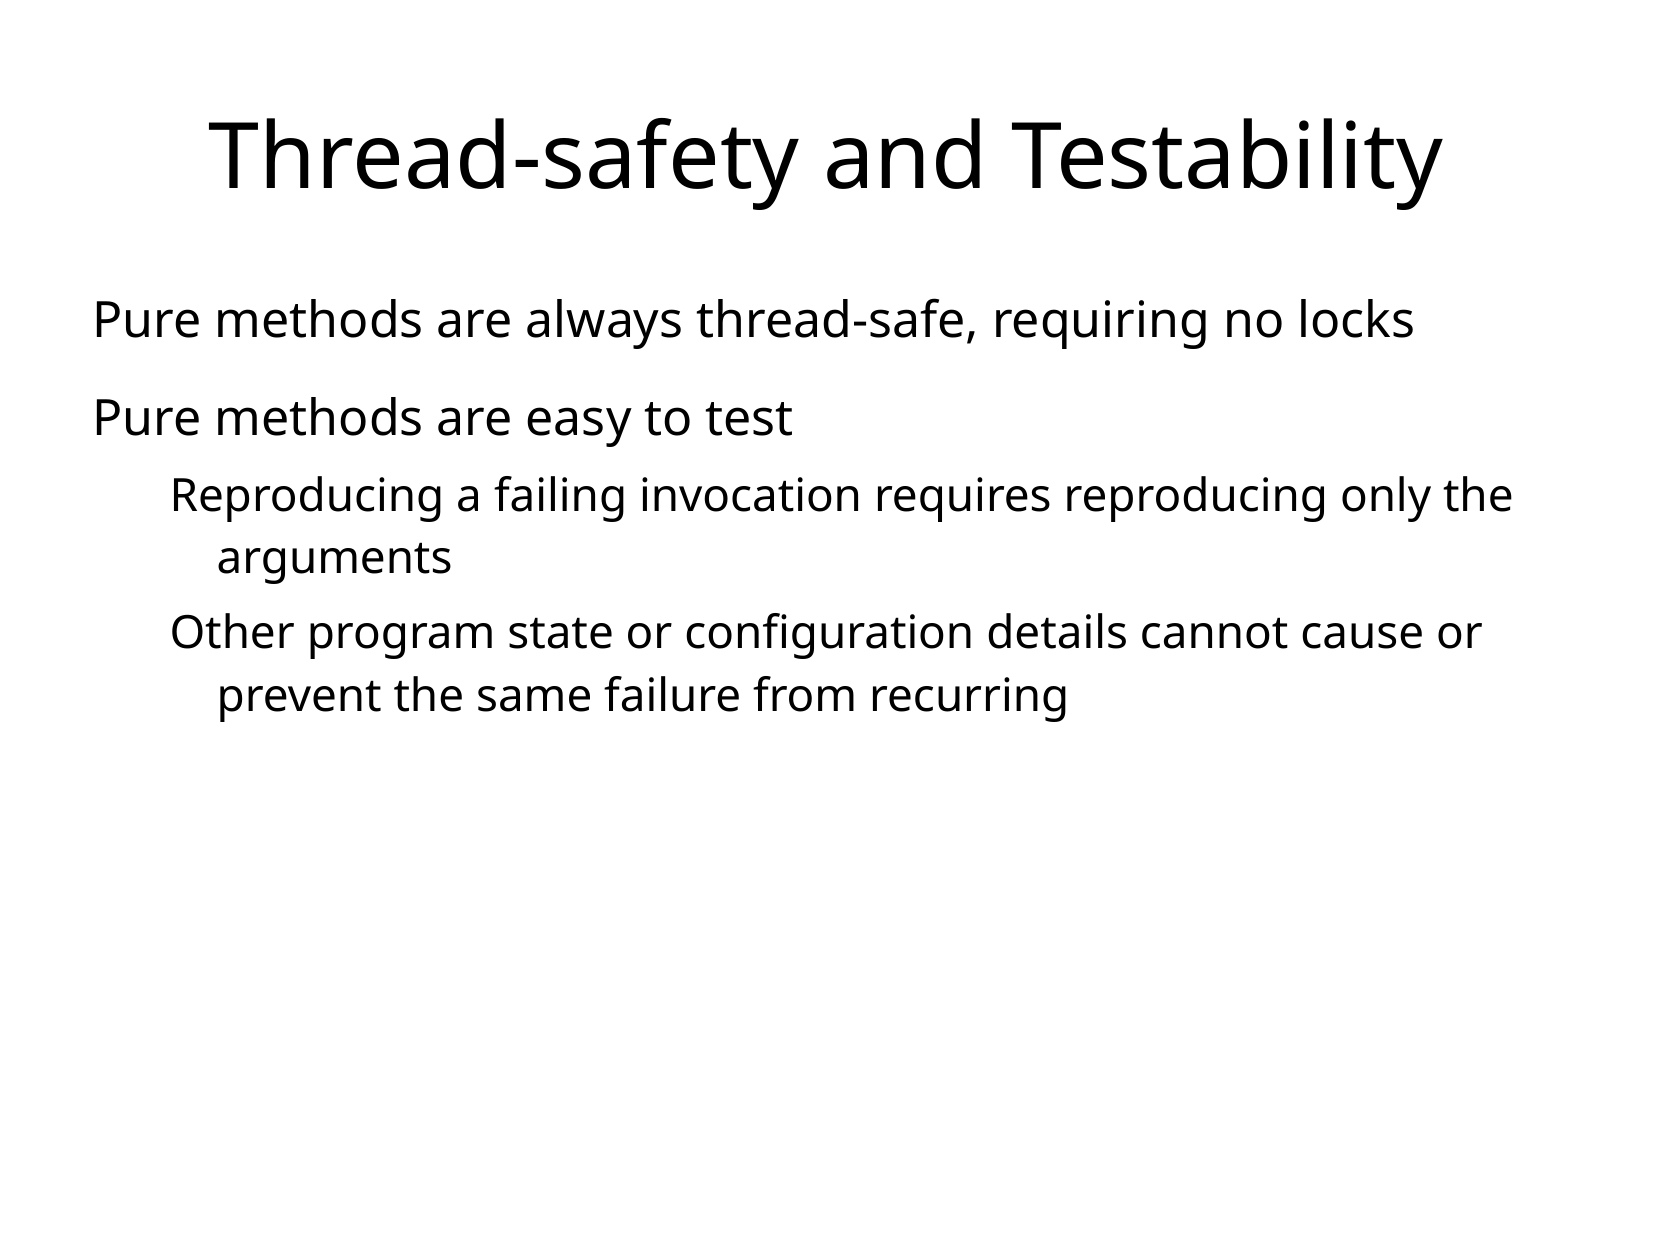

# Thread-safety and Testability
Pure methods are always thread-safe, requiring no locks
Pure methods are easy to test
Reproducing a failing invocation requires reproducing only the arguments
Other program state or configuration details cannot cause or prevent the same failure from recurring